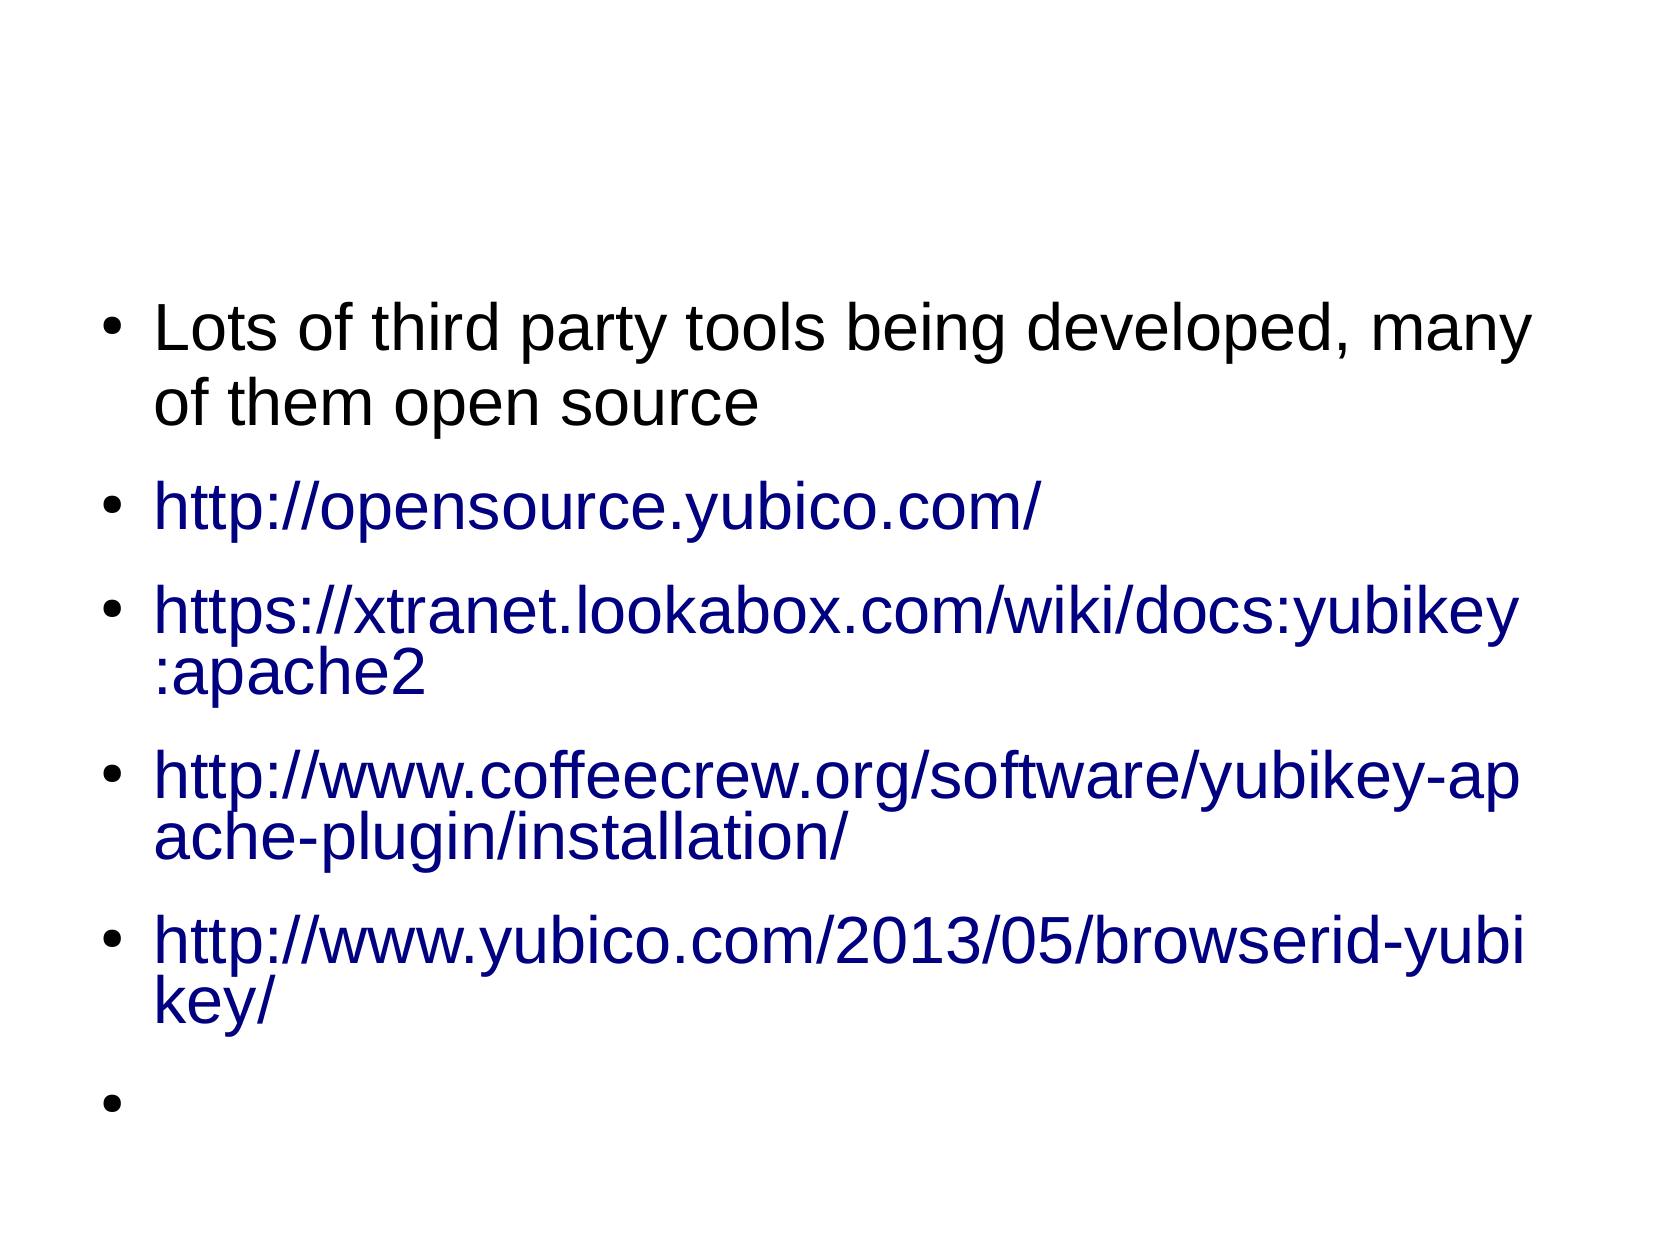

#
Lots of third party tools being developed, many of them open source
http://opensource.yubico.com/
https://xtranet.lookabox.com/wiki/docs:yubikey:apache2
http://www.coffeecrew.org/software/yubikey-apache-plugin/installation/
http://www.yubico.com/2013/05/browserid-yubikey/